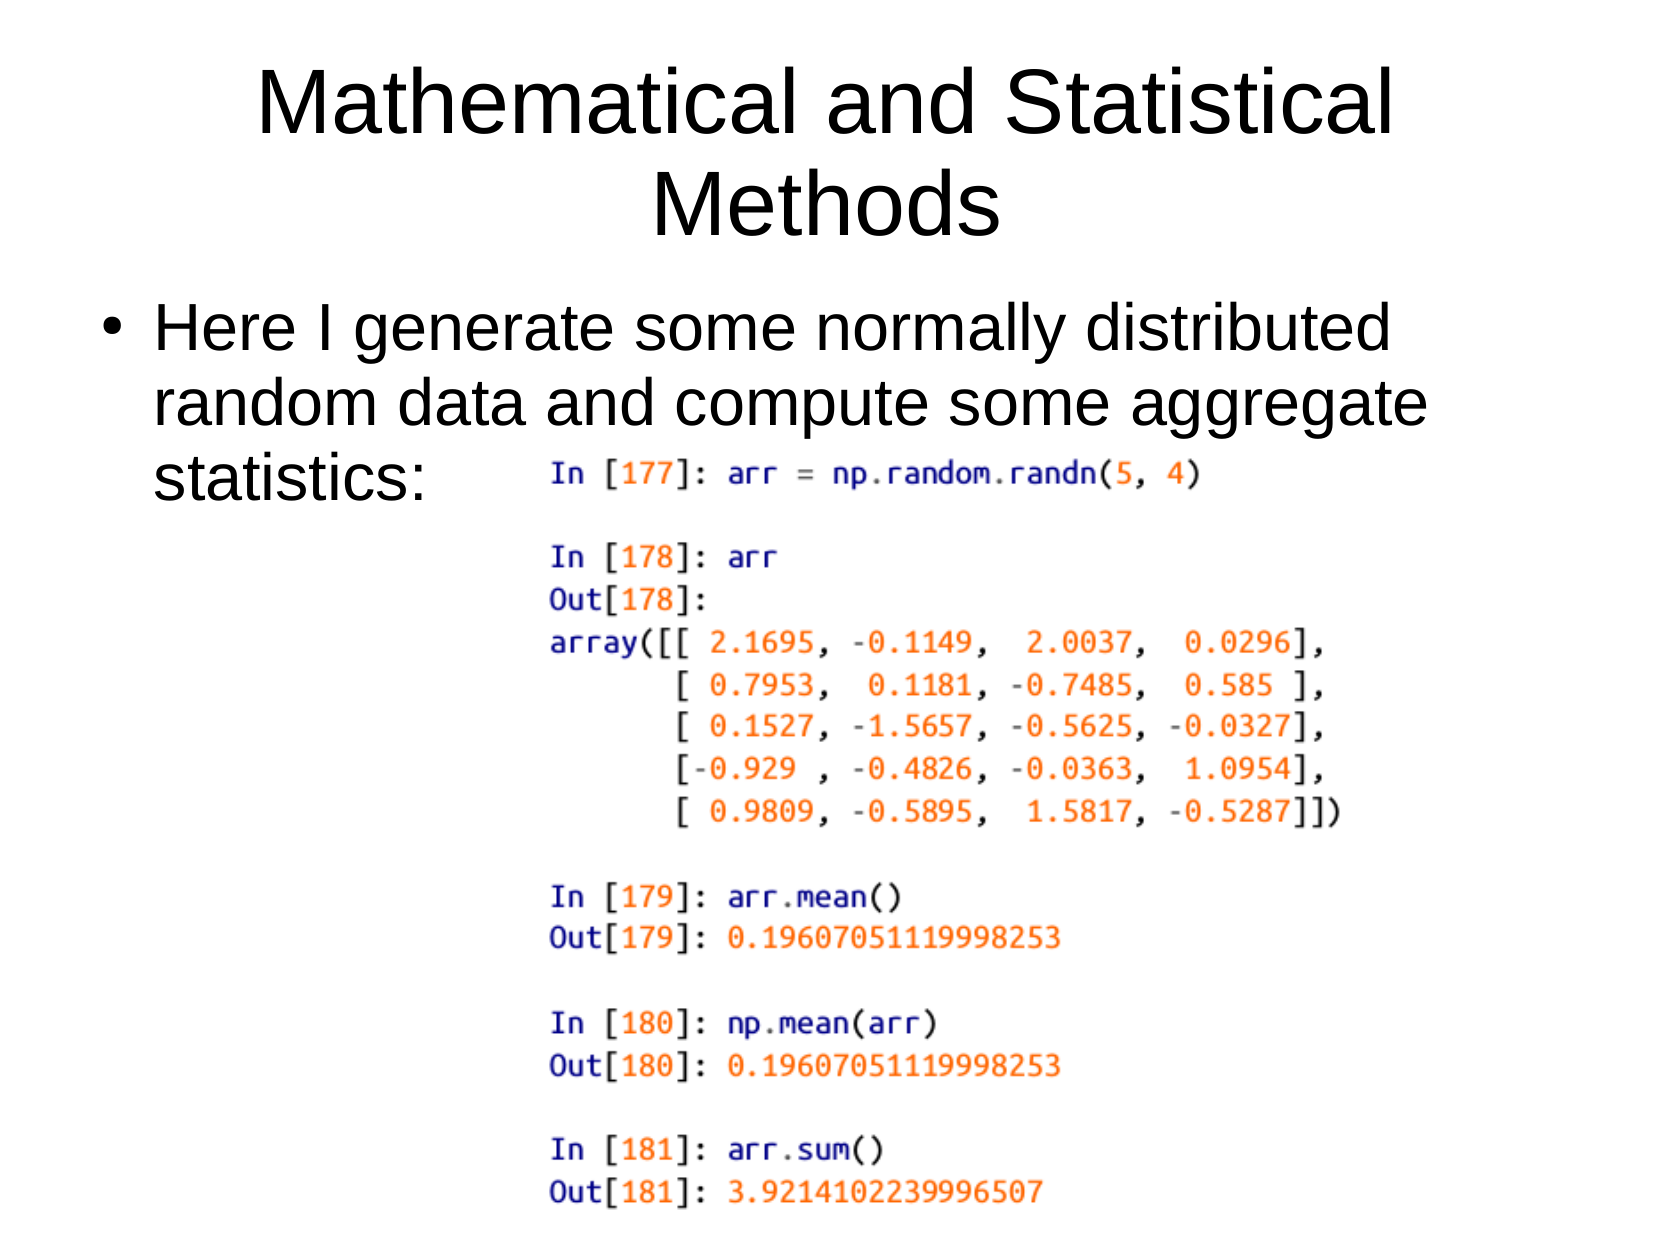

# Mathematical and Statistical Methods
Here I generate some normally distributed random data and compute some aggregate statistics: